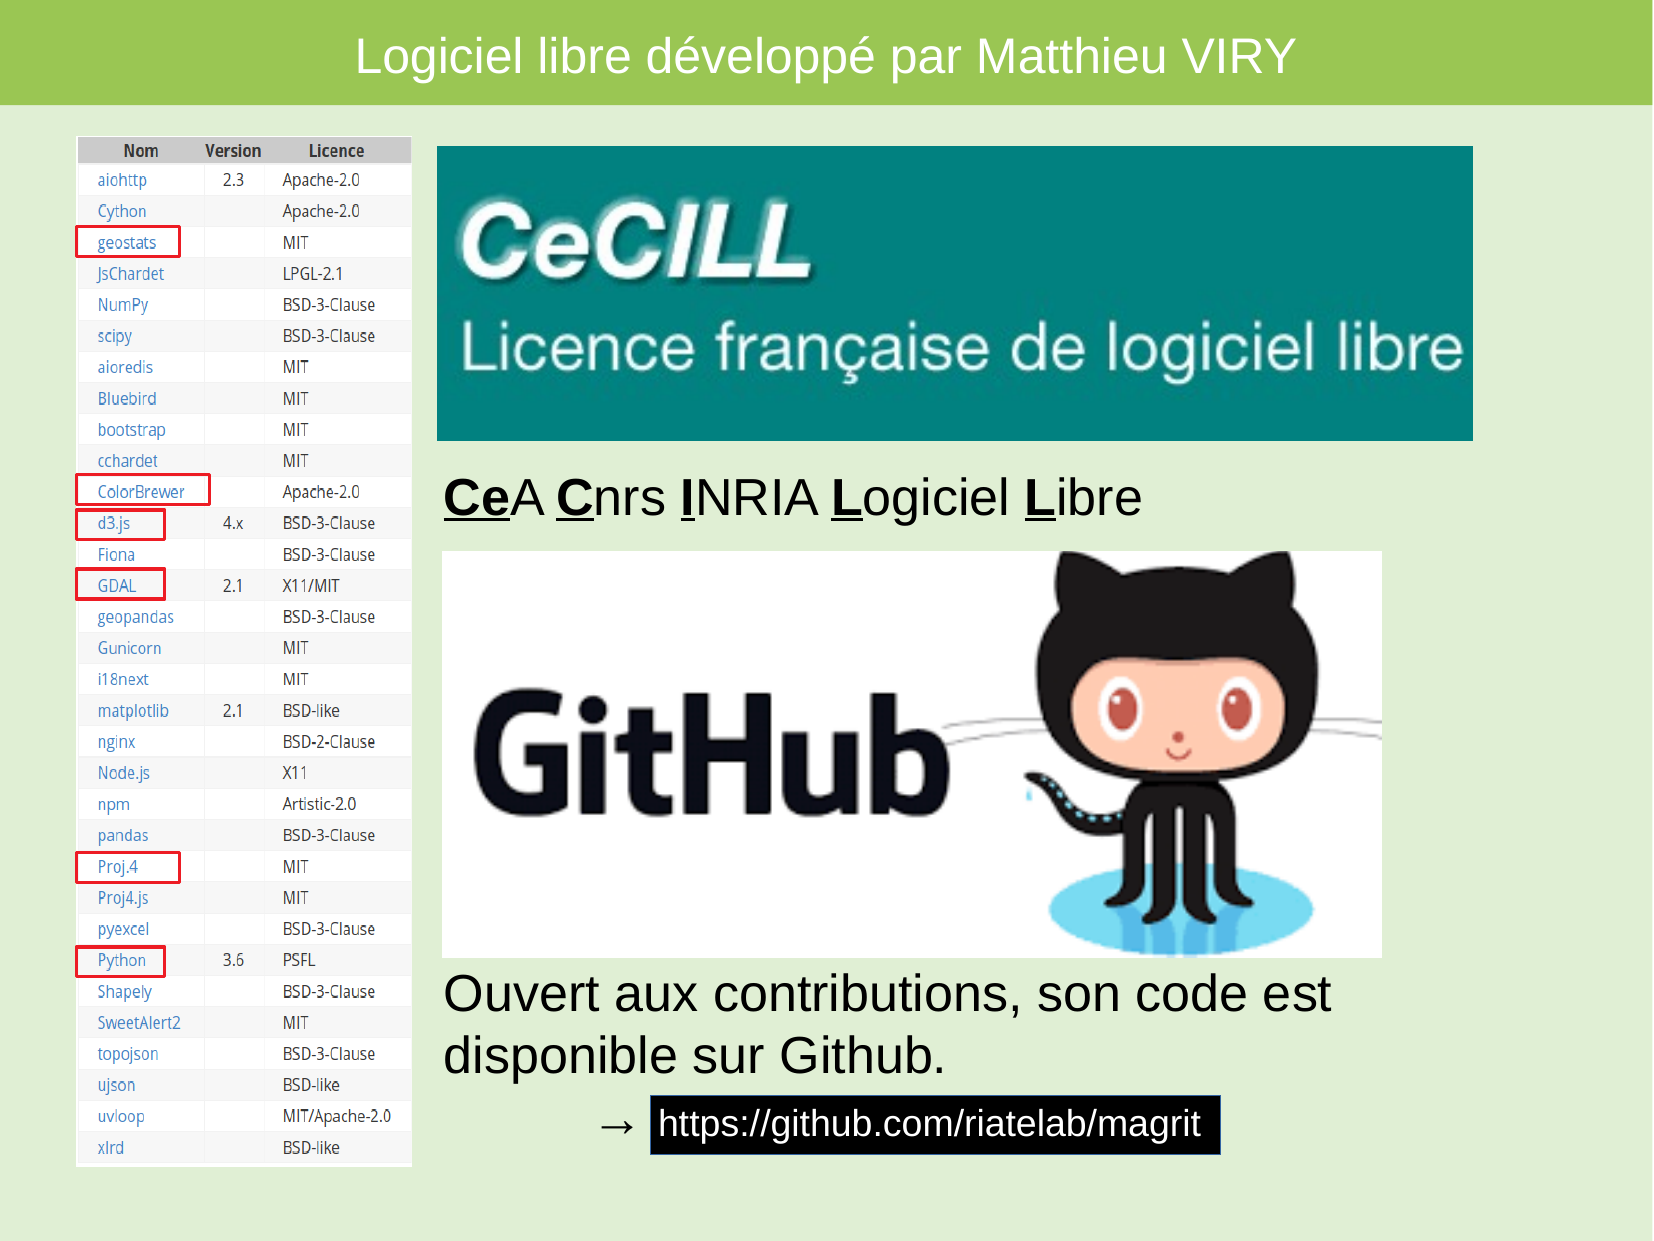

Logiciel libre développé par Matthieu VIRY
CeA Cnrs INRIA Logiciel Libre
Ouvert aux contributions, son code est disponible sur Github.
		→ https://github.com/riatelab/magrit